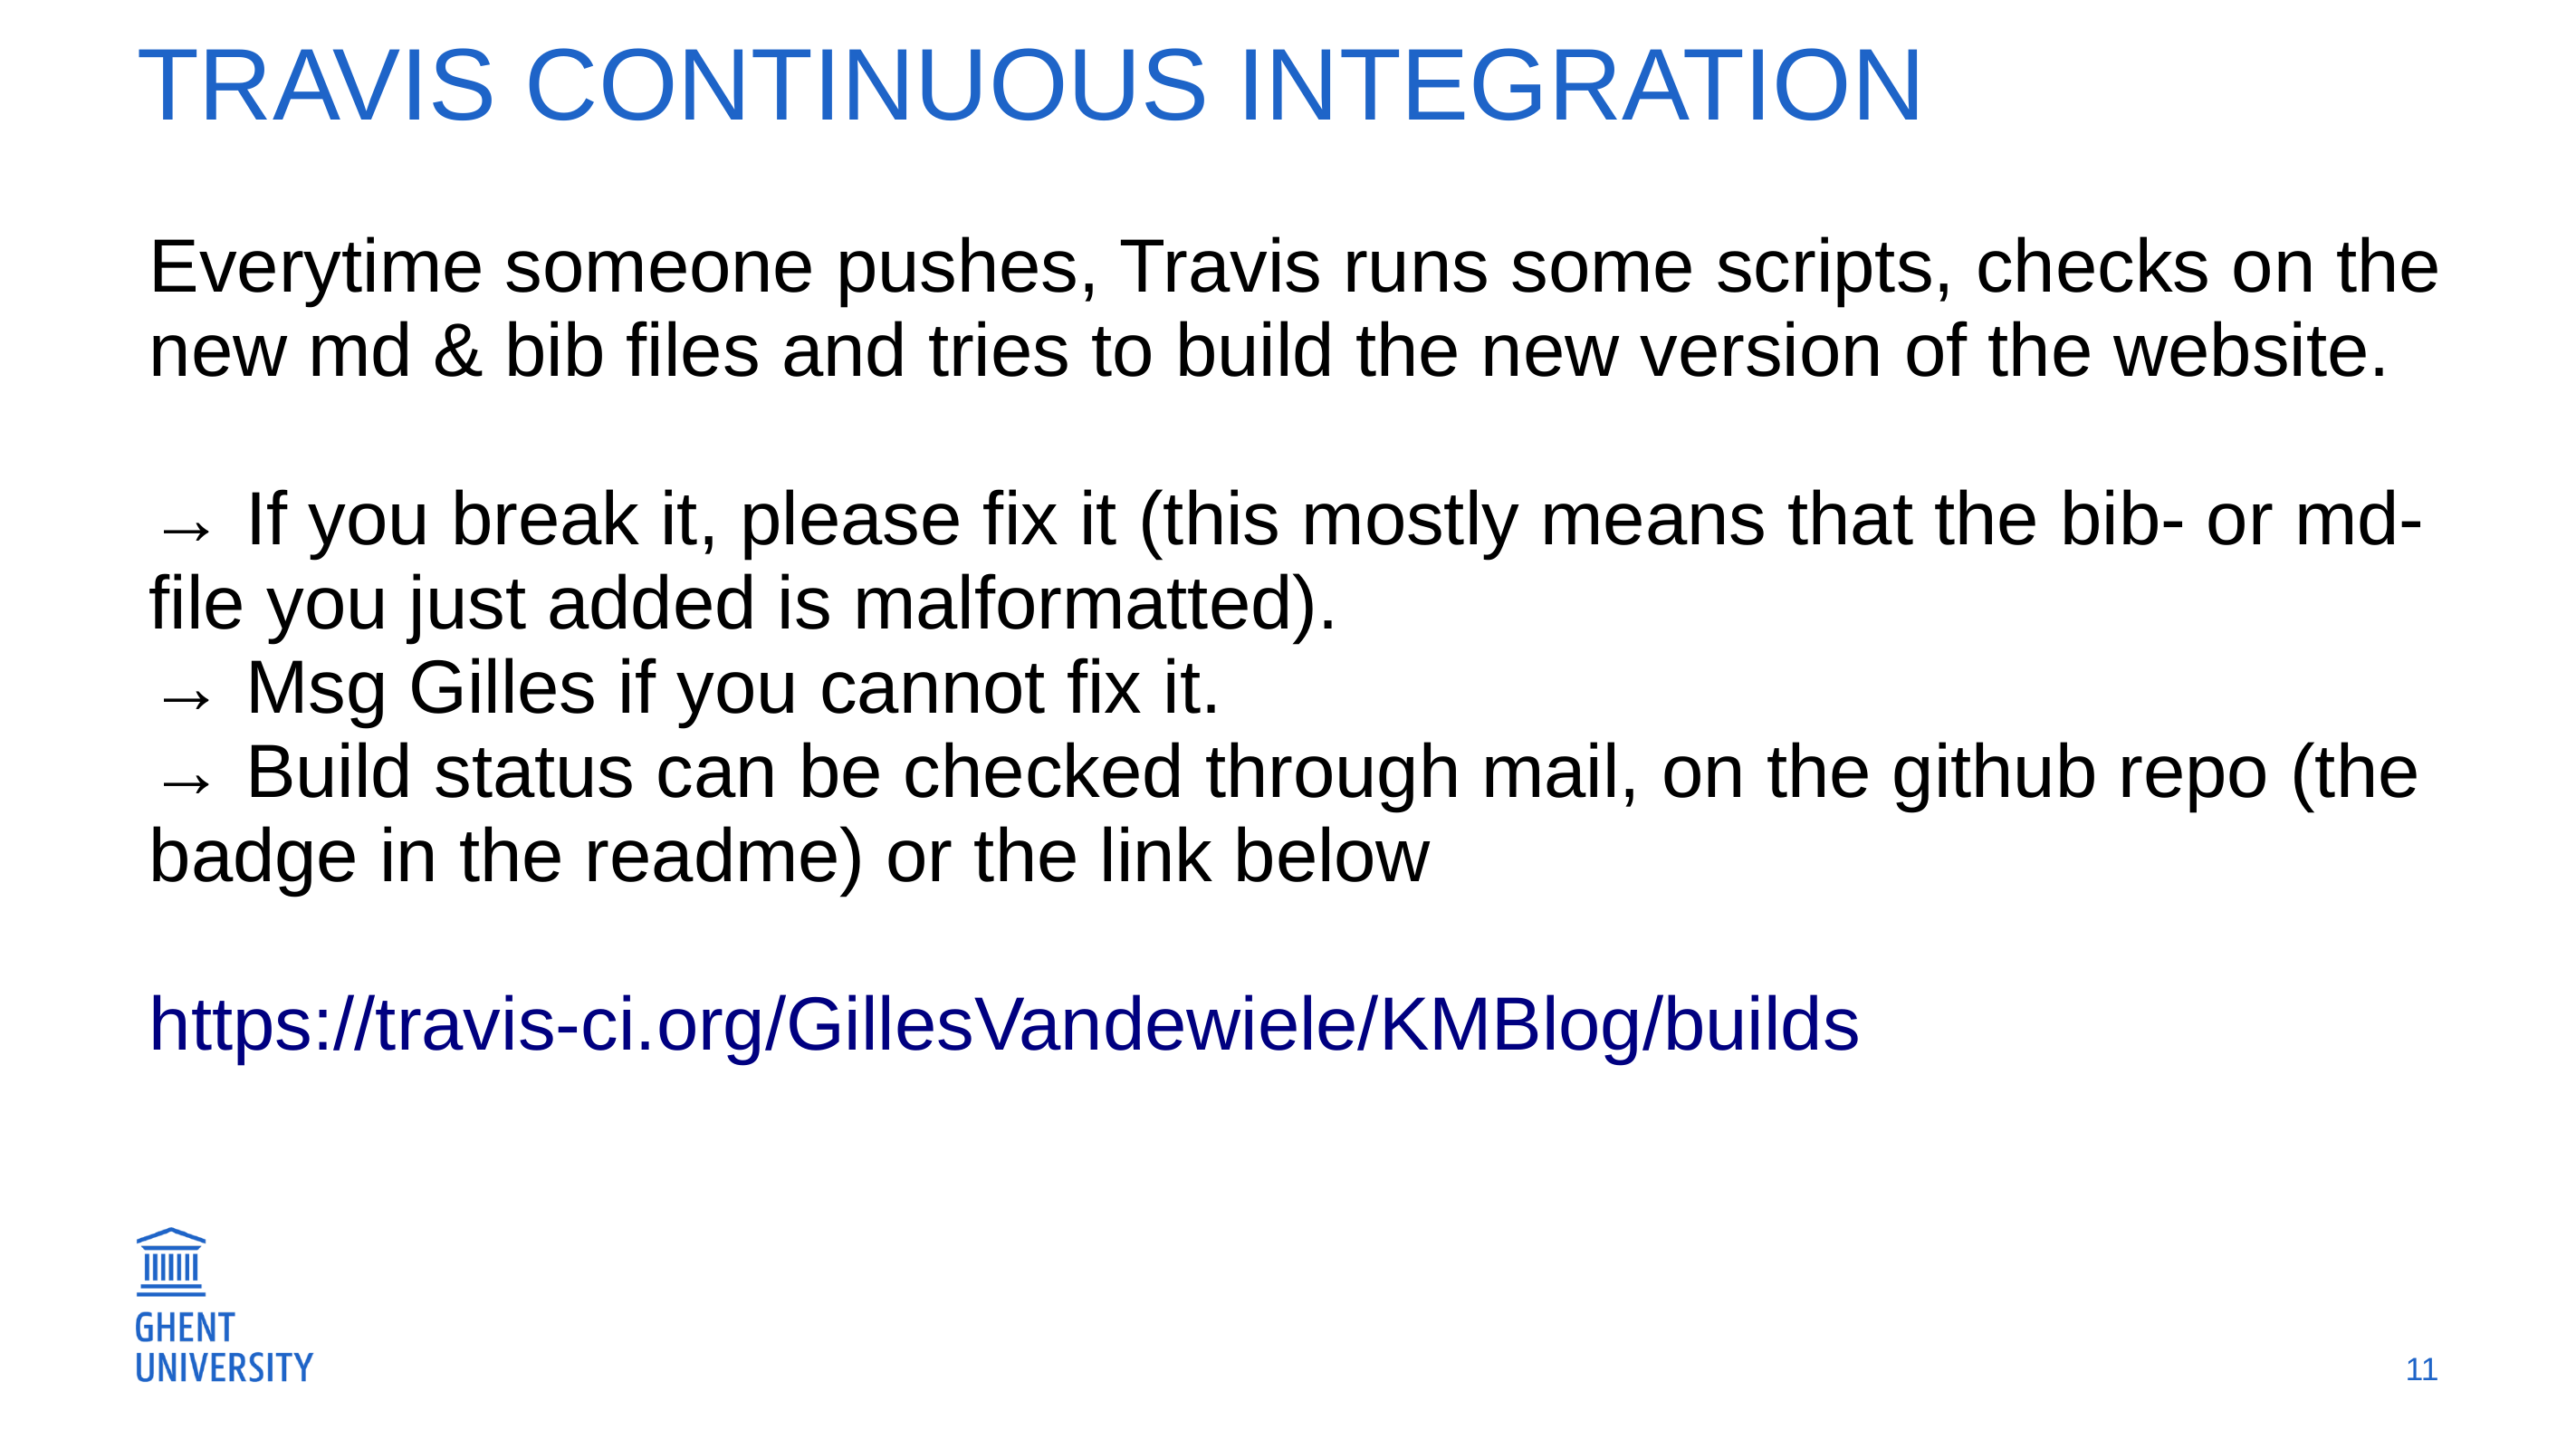

# Travis Continuous integration
Everytime someone pushes, Travis runs some scripts, checks on the new md & bib files and tries to build the new version of the website.
→ If you break it, please fix it (this mostly means that the bib- or md-file you just added is malformatted).
→ Msg Gilles if you cannot fix it.
→ Build status can be checked through mail, on the github repo (the badge in the readme) or the link below
https://travis-ci.org/GillesVandewiele/KMBlog/builds